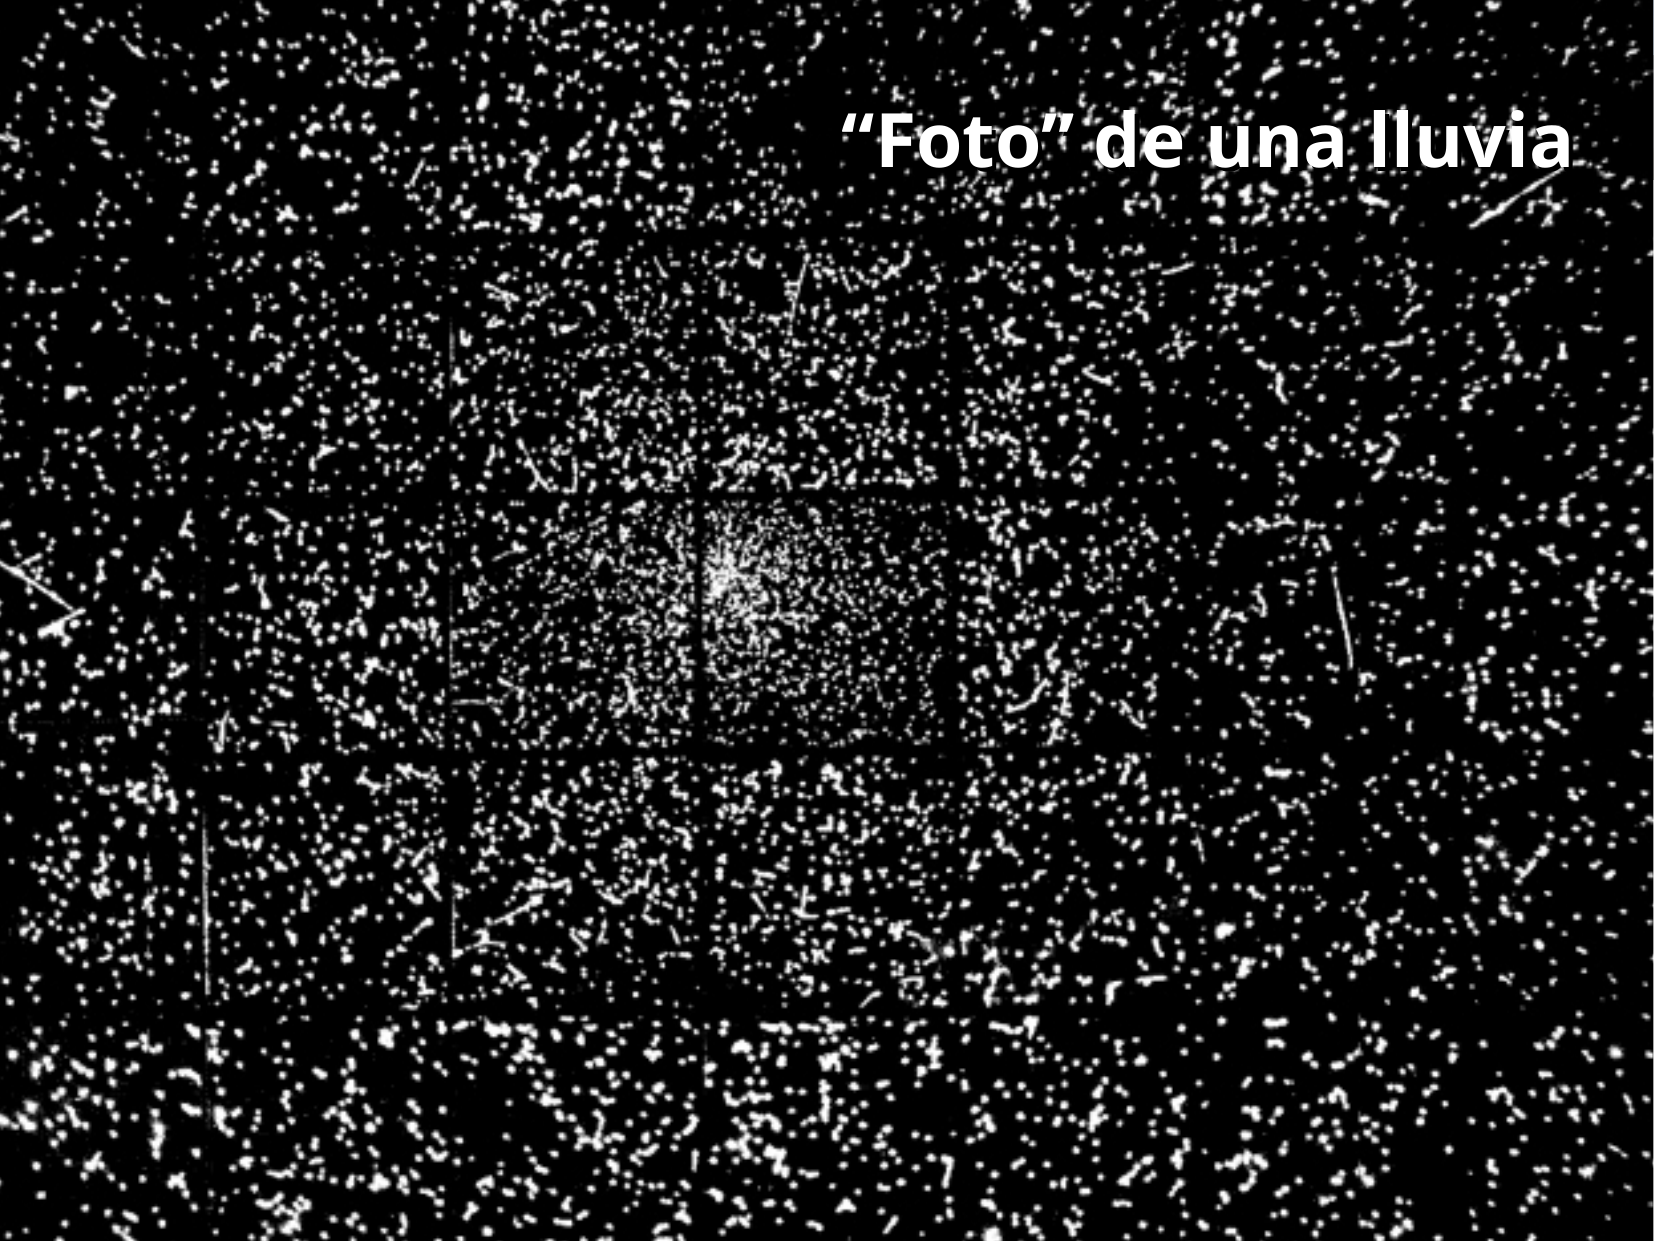

# “Foto” de una lluvia
ITeDA 2017
Asorey - AP - U02 - EAS
27